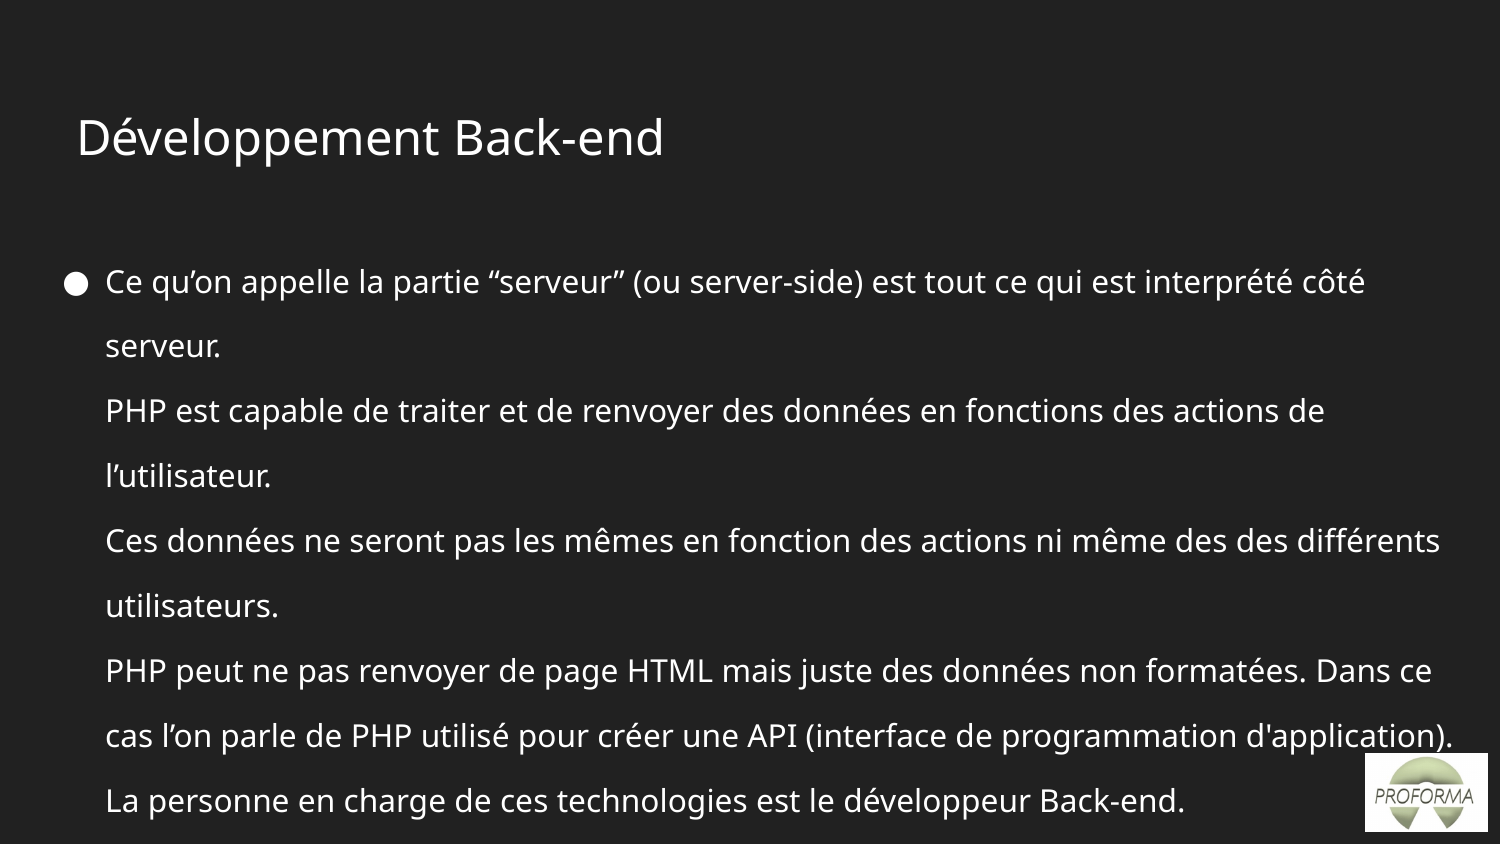

# Développement Back-end
Ce qu’on appelle la partie “serveur” (ou server-side) est tout ce qui est interprété côté serveur.
PHP est capable de traiter et de renvoyer des données en fonctions des actions de l’utilisateur.
Ces données ne seront pas les mêmes en fonction des actions ni même des des différents utilisateurs.
PHP peut ne pas renvoyer de page HTML mais juste des données non formatées. Dans ce cas l’on parle de PHP utilisé pour créer une API (interface de programmation d'application).
La personne en charge de ces technologies est le développeur Back-end.